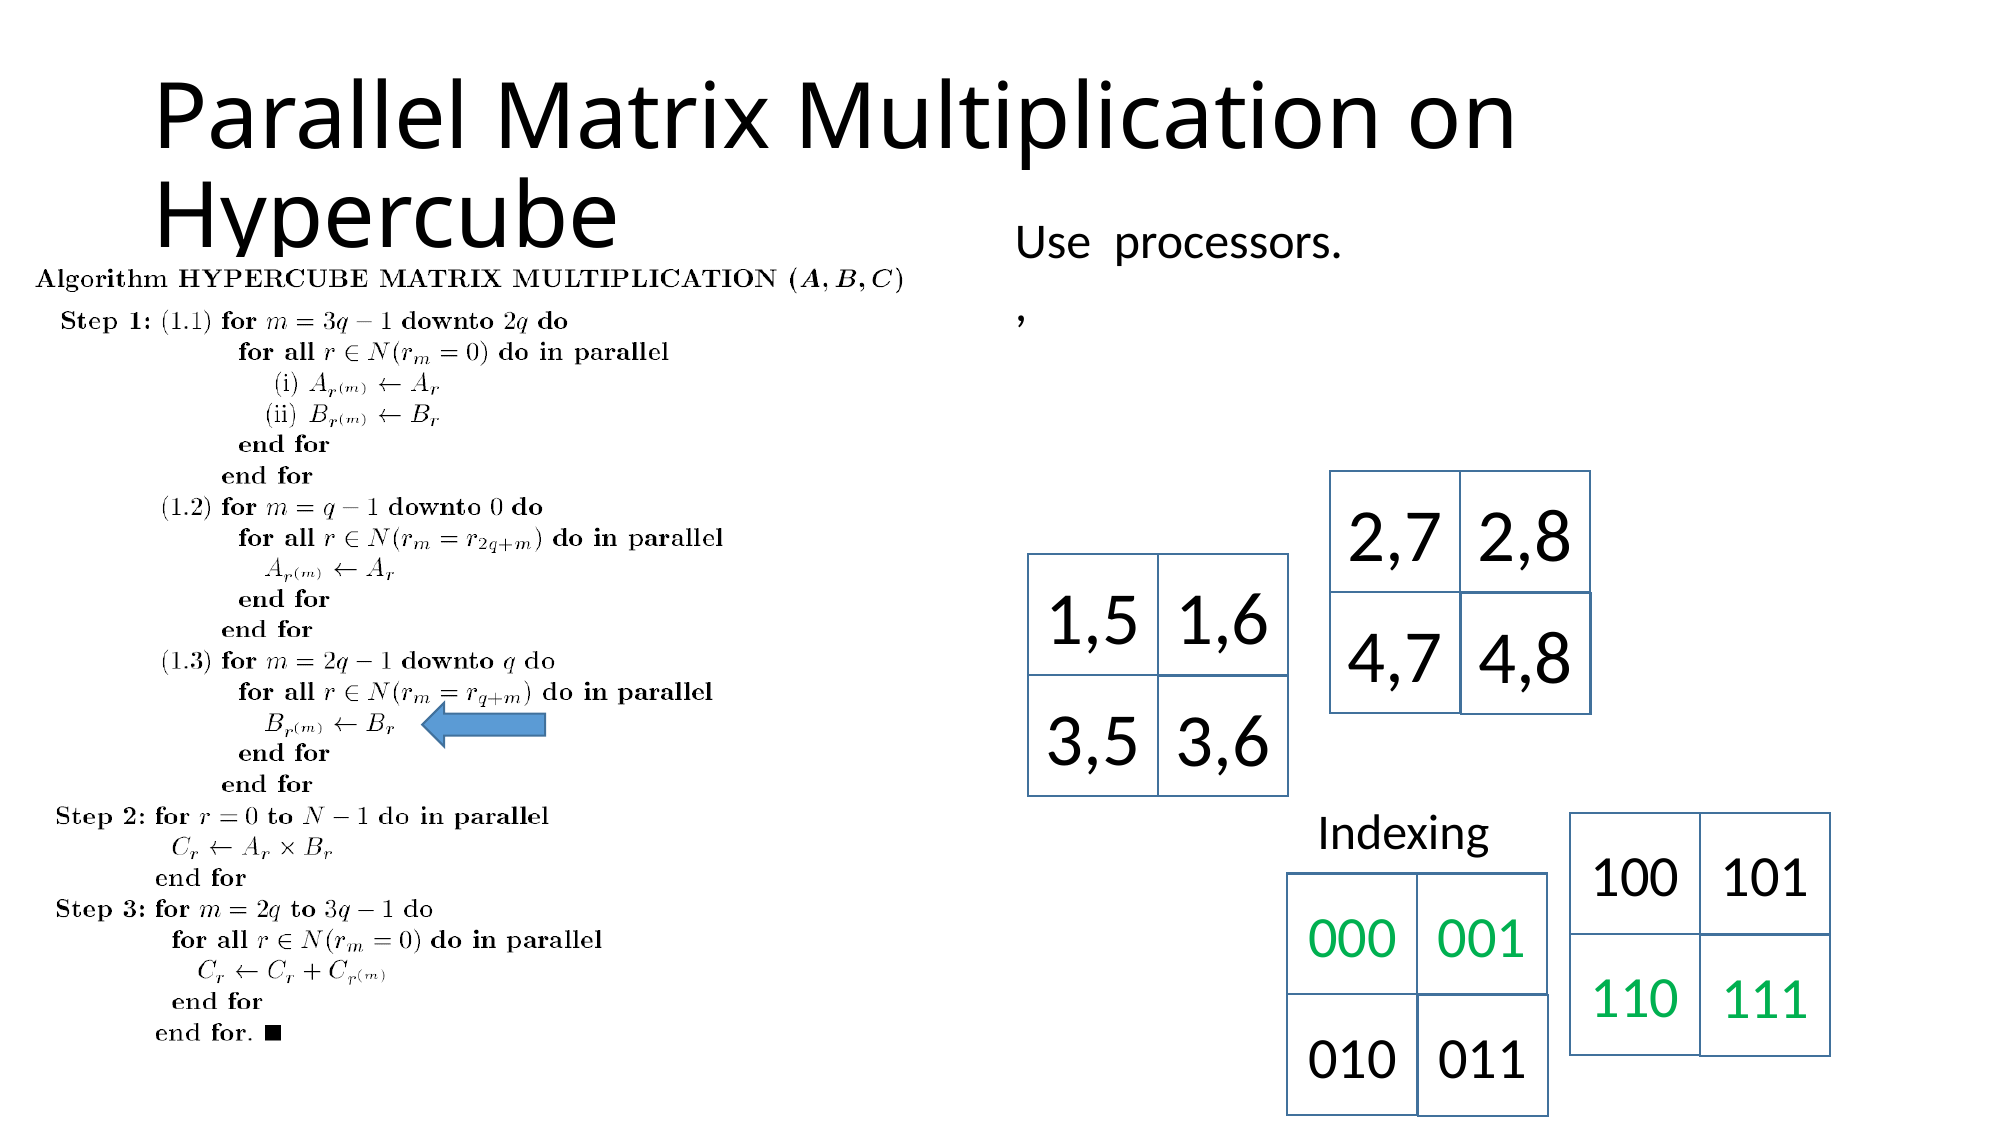

# Parallel Matrix Multiplication on Hypercube
Use processors.
,
2,7
2,8
1,5
2,6
1,6
4,7
4,8
3,5
3,6
Indexing
100
101
000
001
110
111
010
011